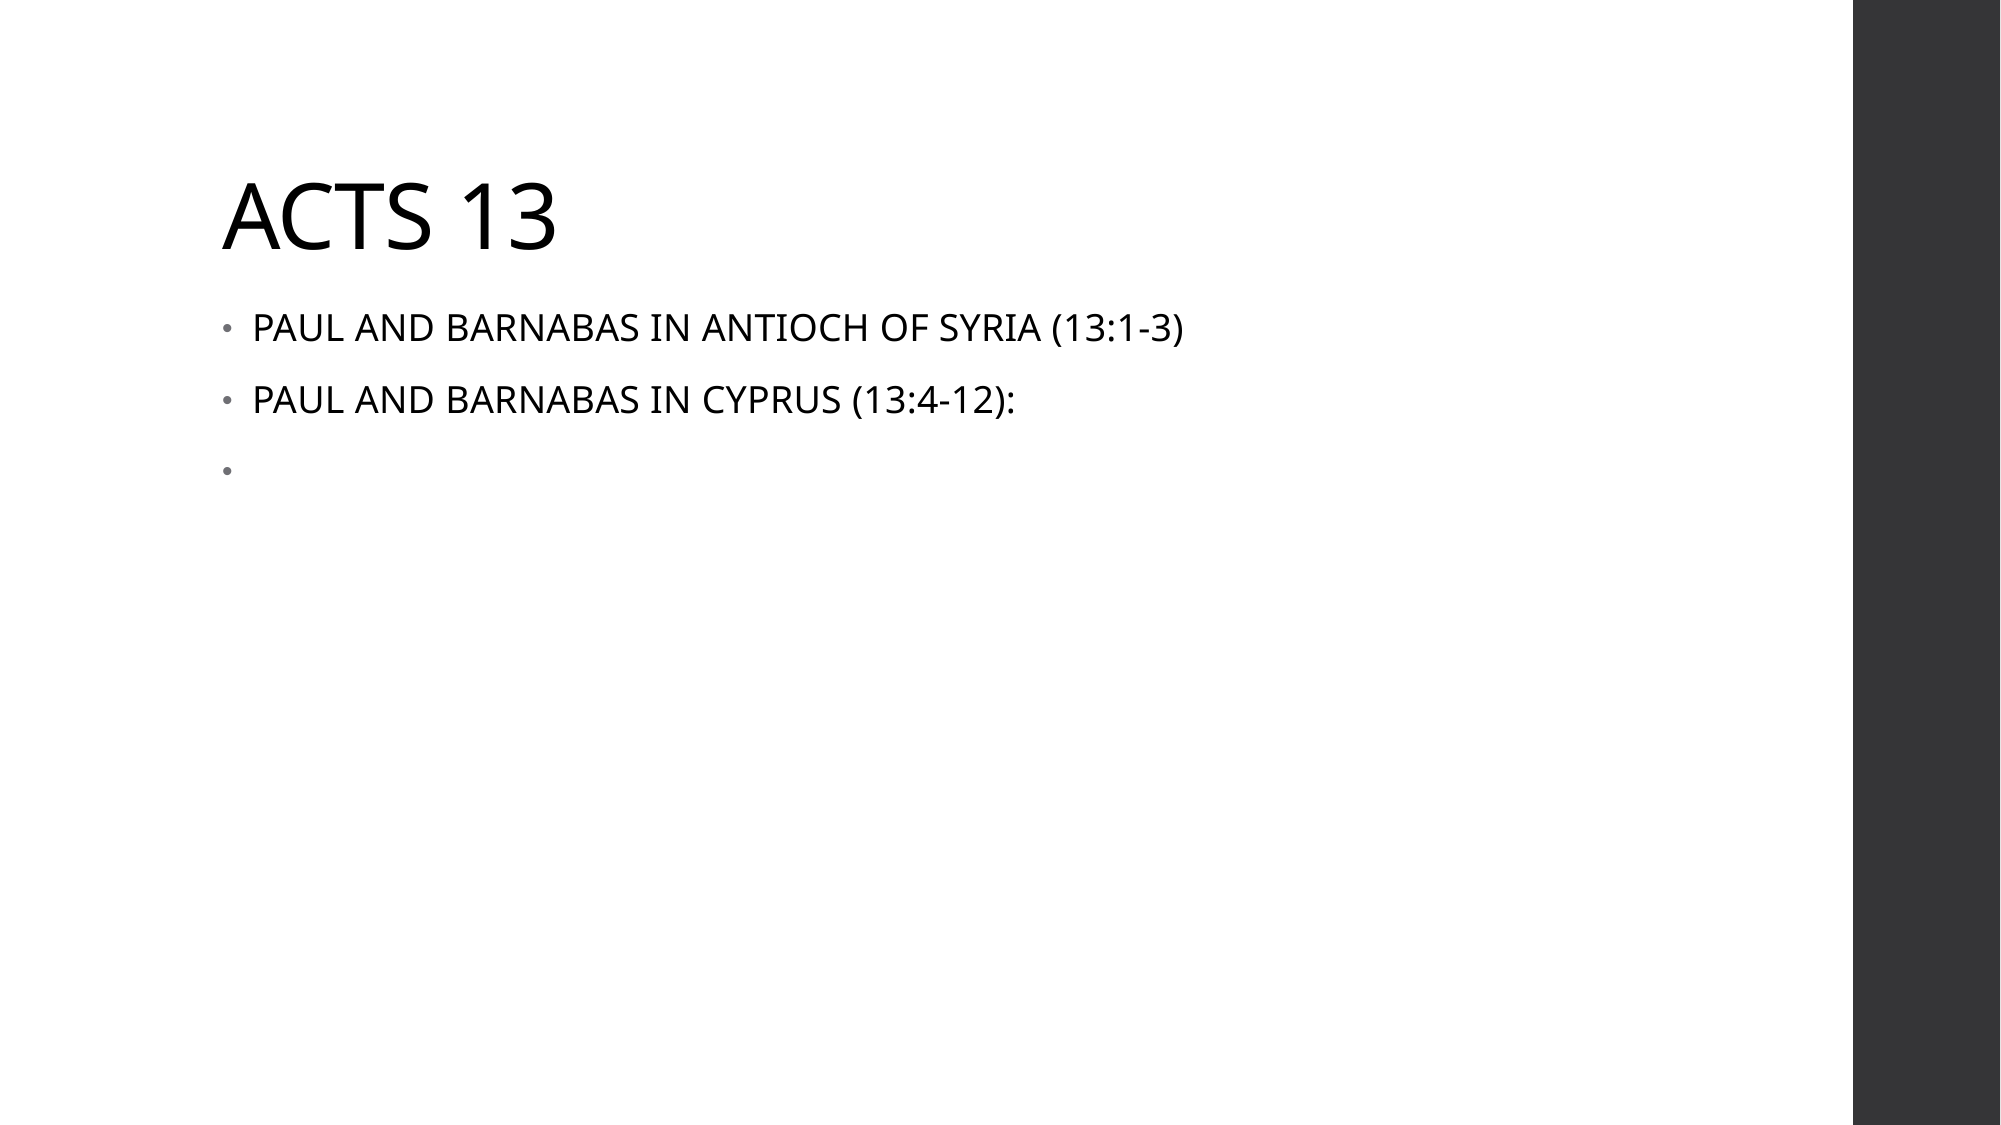

# ACTS 13
PAUL AND BARNABAS IN ANTIOCH OF SYRIA (13:1-3)
PAUL AND BARNABAS IN CYPRUS (13:4-12):